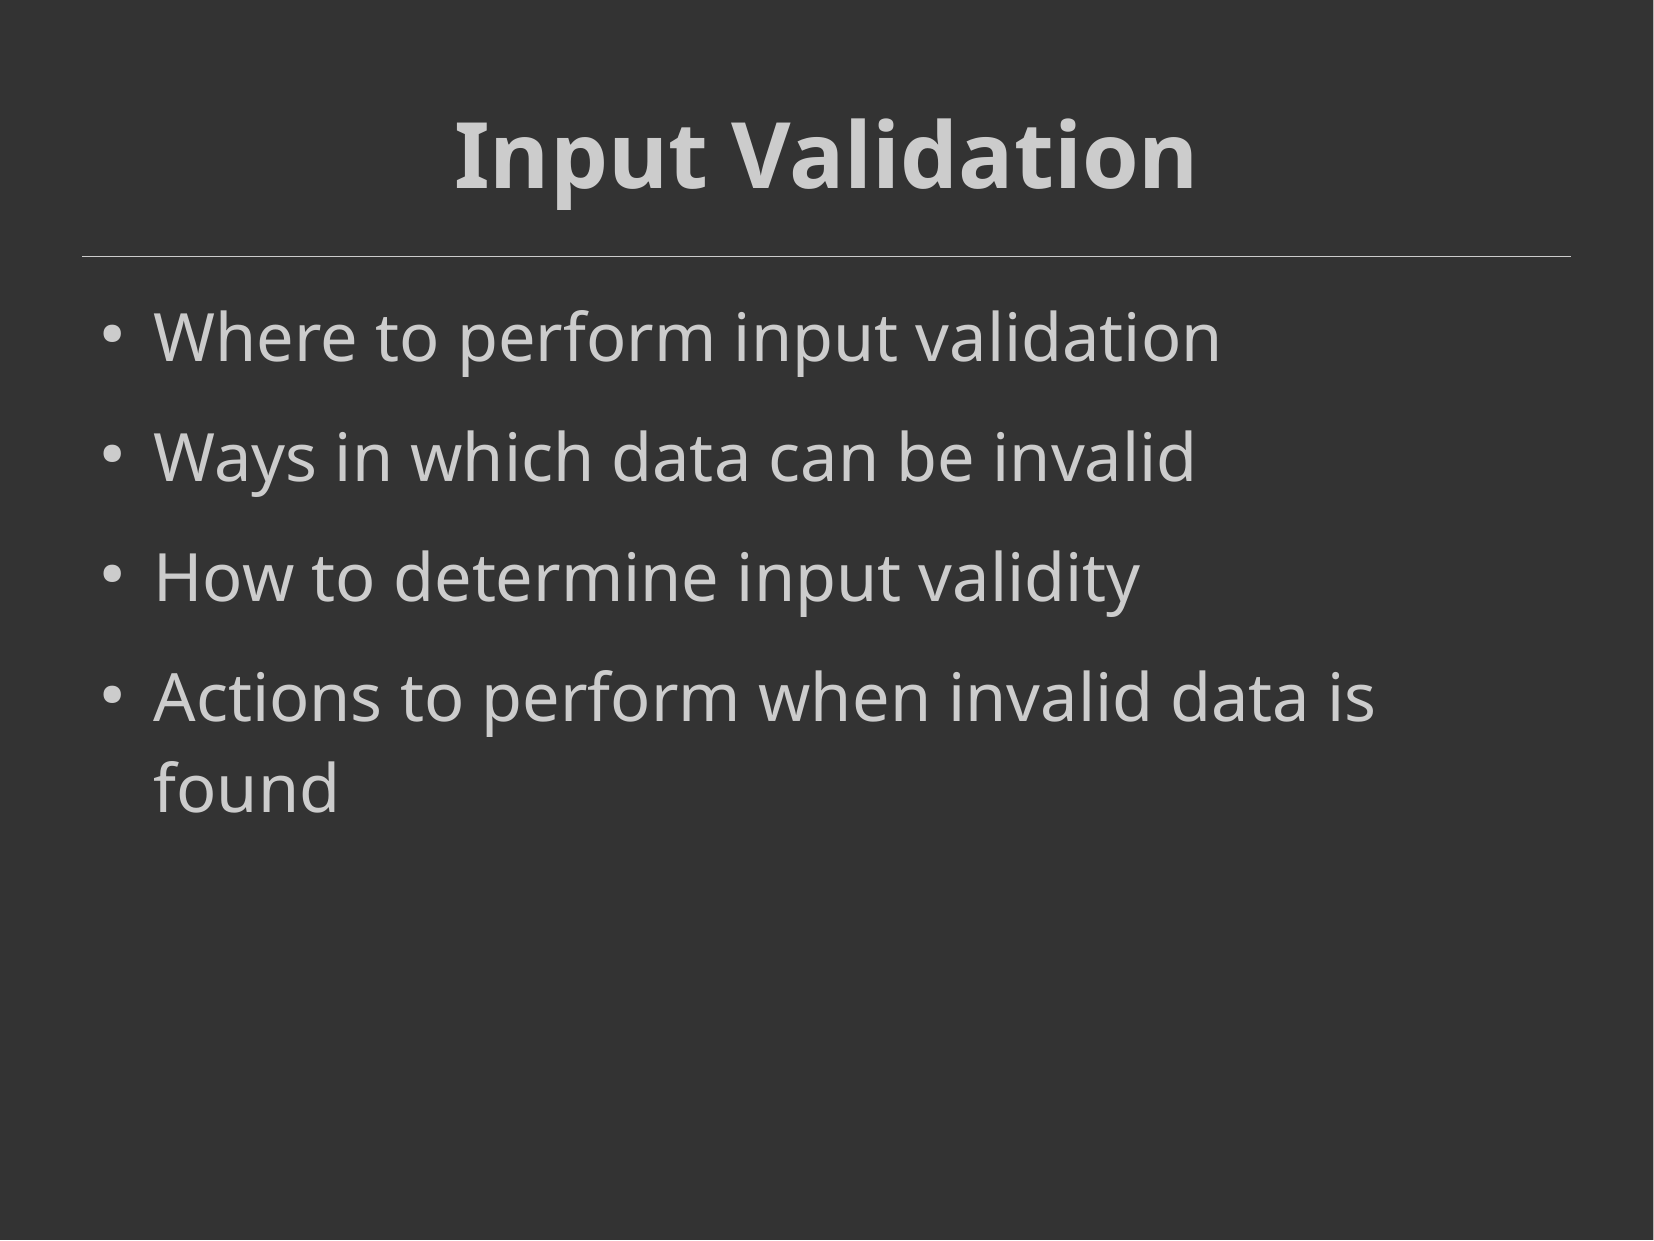

# Input Validation
Where to perform input validation
Ways in which data can be invalid
How to determine input validity
Actions to perform when invalid data is found